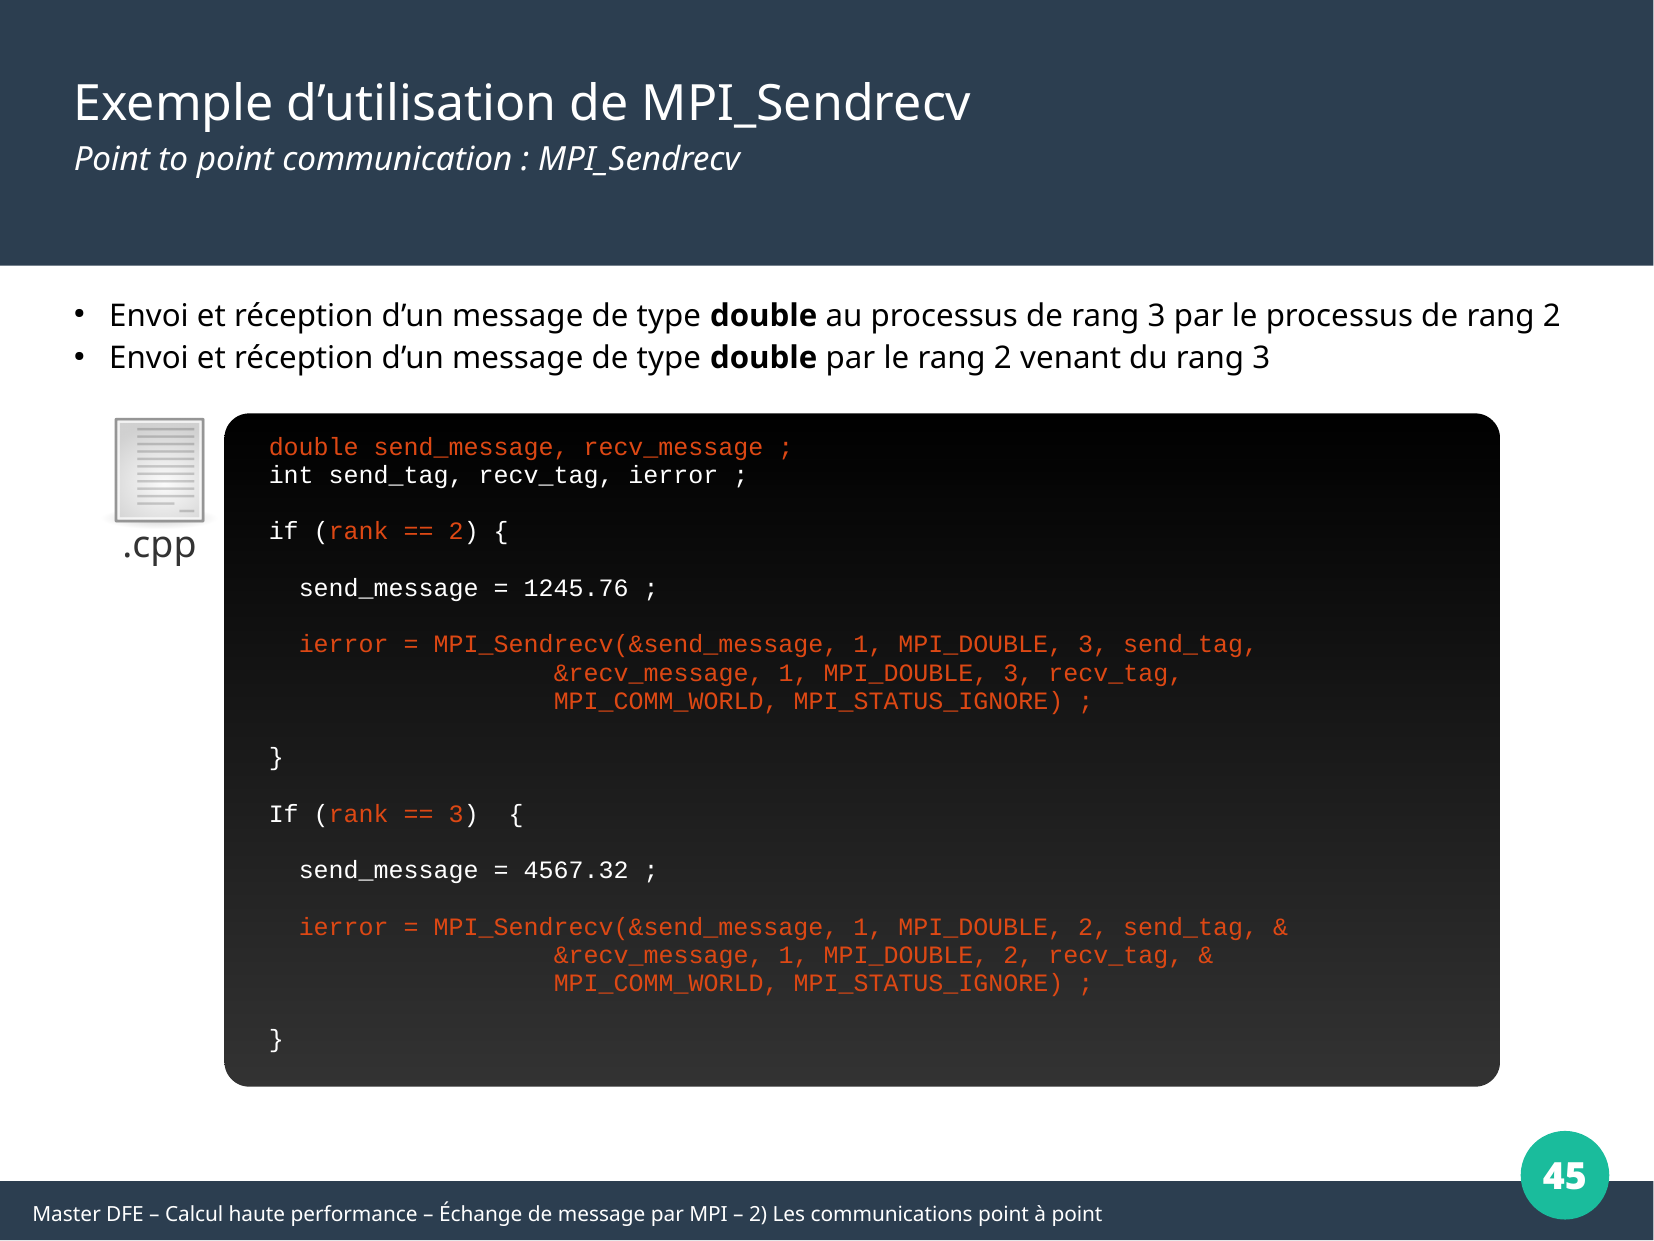

Exemple d’utilisation de MPI_Sendrecv
Point to point communication : MPI_Sendrecv
Envoi et réception d’un message de type double au processus de rang 3 par le processus de rang 2
Envoi et réception d’un message de type double par le rang 2 venant du rang 3
double send_message, recv_message ;
int send_tag, recv_tag, ierror ;
if (rank == 2) {
 send_message = 1245.76 ;
 ierror = MPI_Sendrecv(&send_message, 1, MPI_DOUBLE, 3, send_tag,
 &recv_message, 1, MPI_DOUBLE, 3, recv_tag,
 MPI_COMM_WORLD, MPI_STATUS_IGNORE) ;
}
If (rank == 3) {
 send_message = 4567.32 ;
 ierror = MPI_Sendrecv(&send_message, 1, MPI_DOUBLE, 2, send_tag, &
 &recv_message, 1, MPI_DOUBLE, 2, recv_tag, &
 MPI_COMM_WORLD, MPI_STATUS_IGNORE) ;
}
.cpp
45
Master DFE – Calcul haute performance – Échange de message par MPI – 2) Les communications point à point